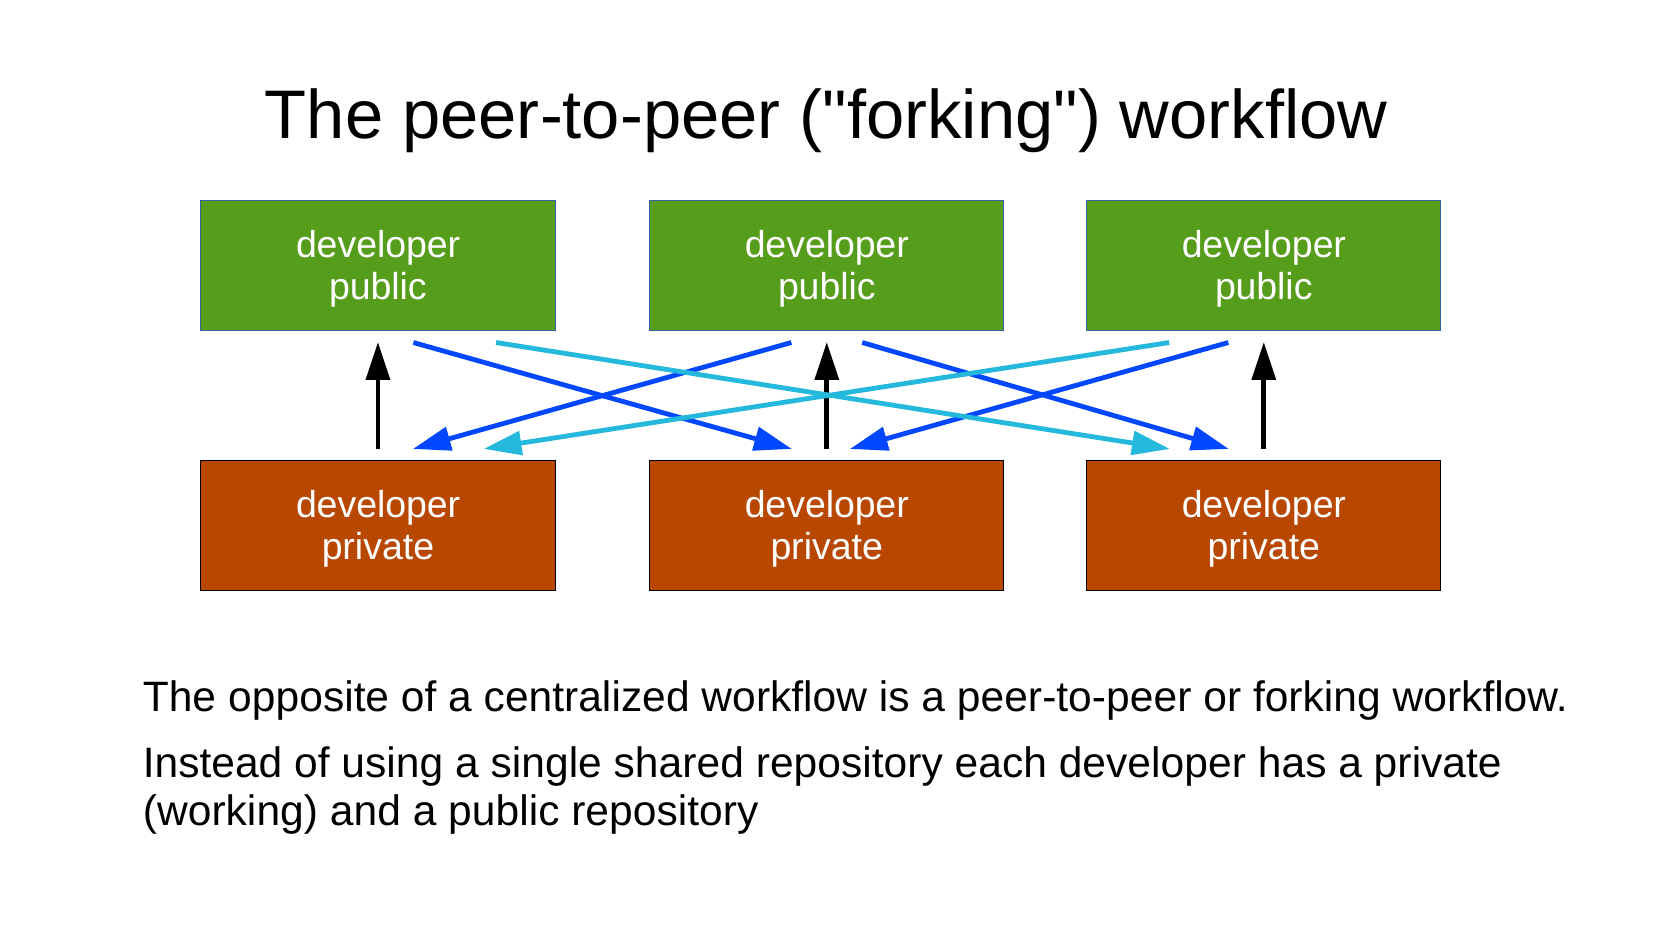

# The peer-to-peer ("forking") workflow
developer
public
developer
public
developer
public
developer
private
developer
private
developer
private
The opposite of a centralized workflow is a peer-to-peer or forking workflow.
Instead of using a single shared repository each developer has a private (working) and a public repository